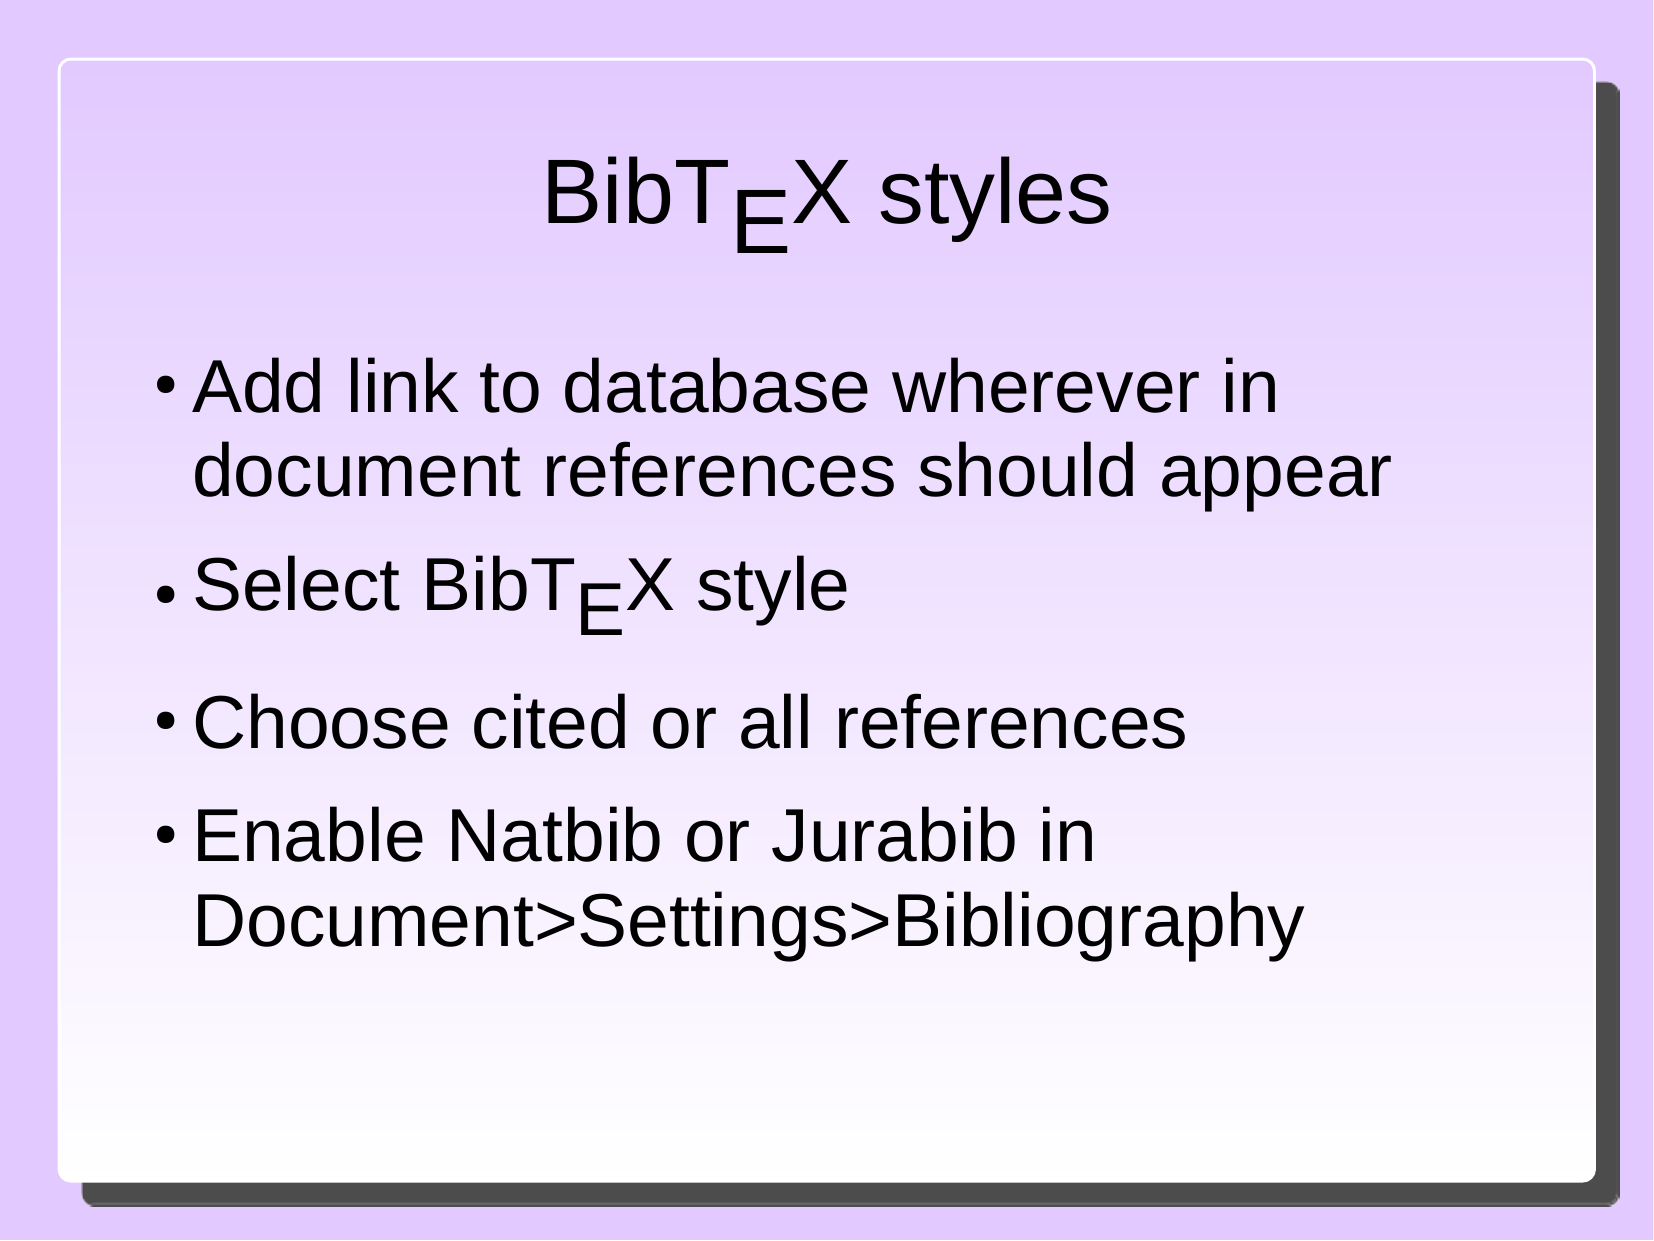

# BibTEX styles
Add link to database wherever in document references should appear
Select BibTEX style
Choose cited or all references
Enable Natbib or Jurabib in Document>Settings>Bibliography